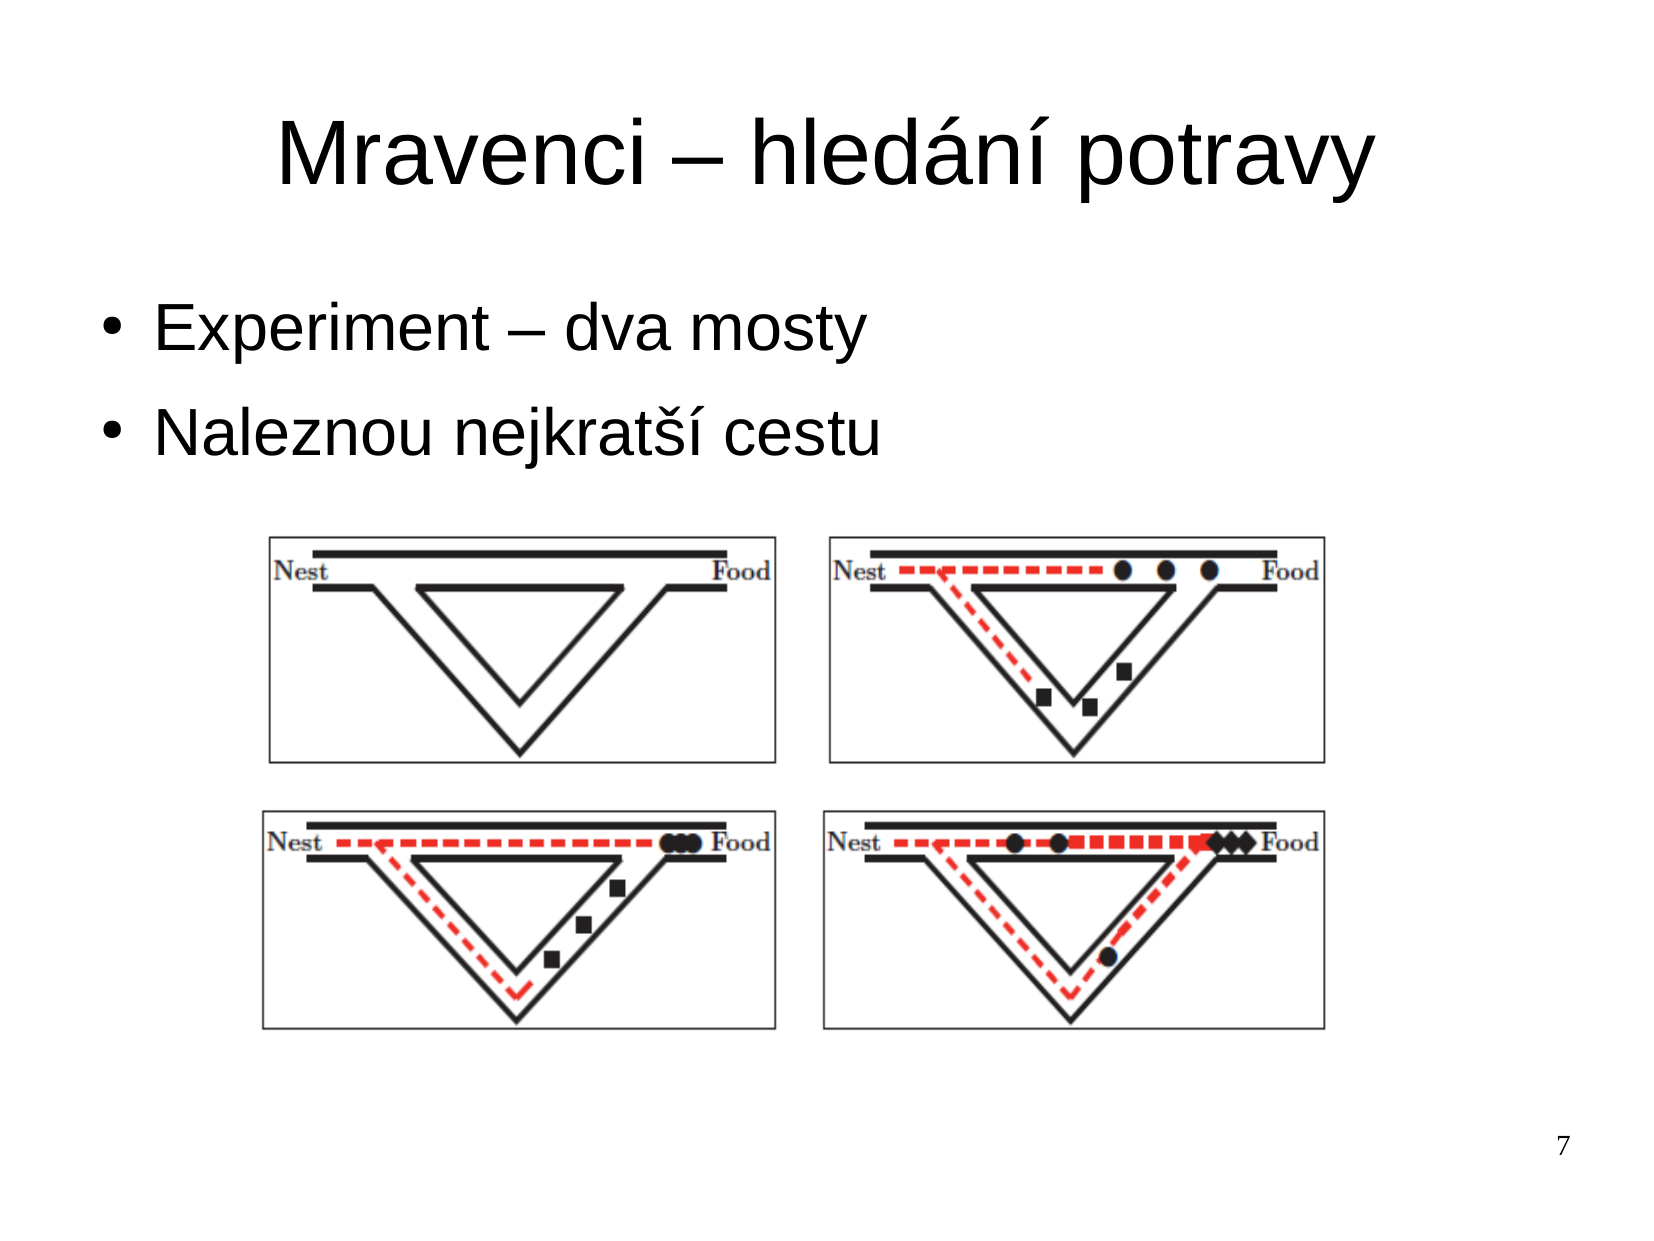

# Mravenci – hledání potravy
Experiment – dva mosty
Naleznou nejkratší cestu
7